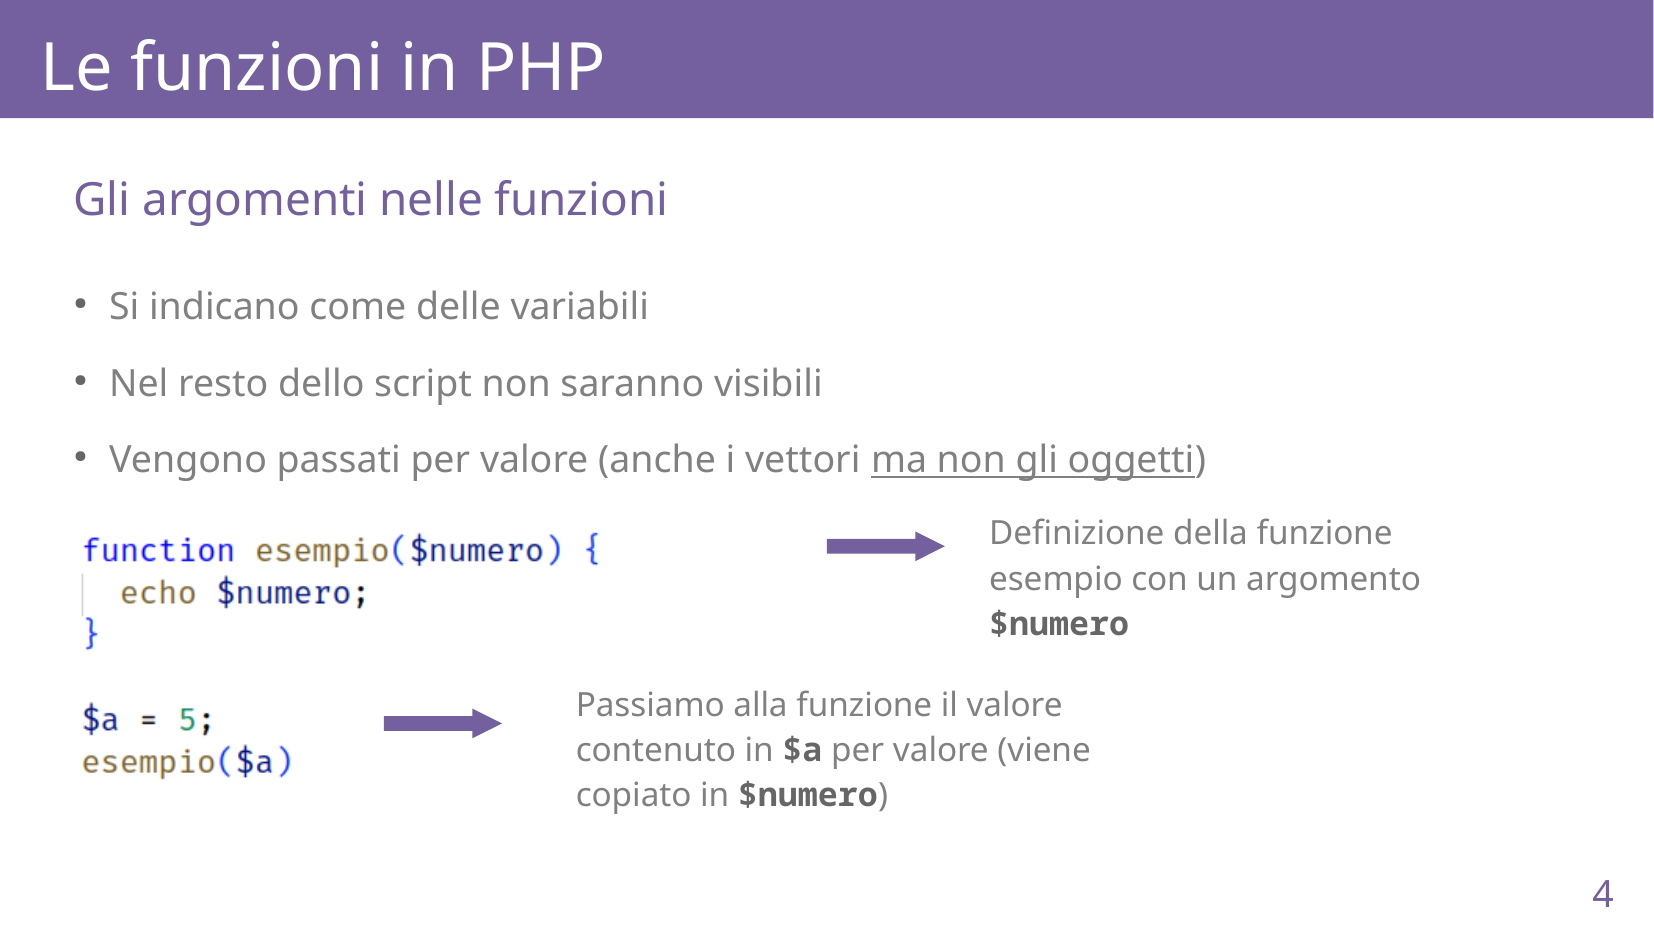

Le funzioni in PHP
Gli argomenti nelle funzioni
Si indicano come delle variabili
Nel resto dello script non saranno visibili
Vengono passati per valore (anche i vettori ma non gli oggetti)
Definizione della funzione esempio con un argomento $numero
Passiamo alla funzione il valore contenuto in $a per valore (viene copiato in $numero)